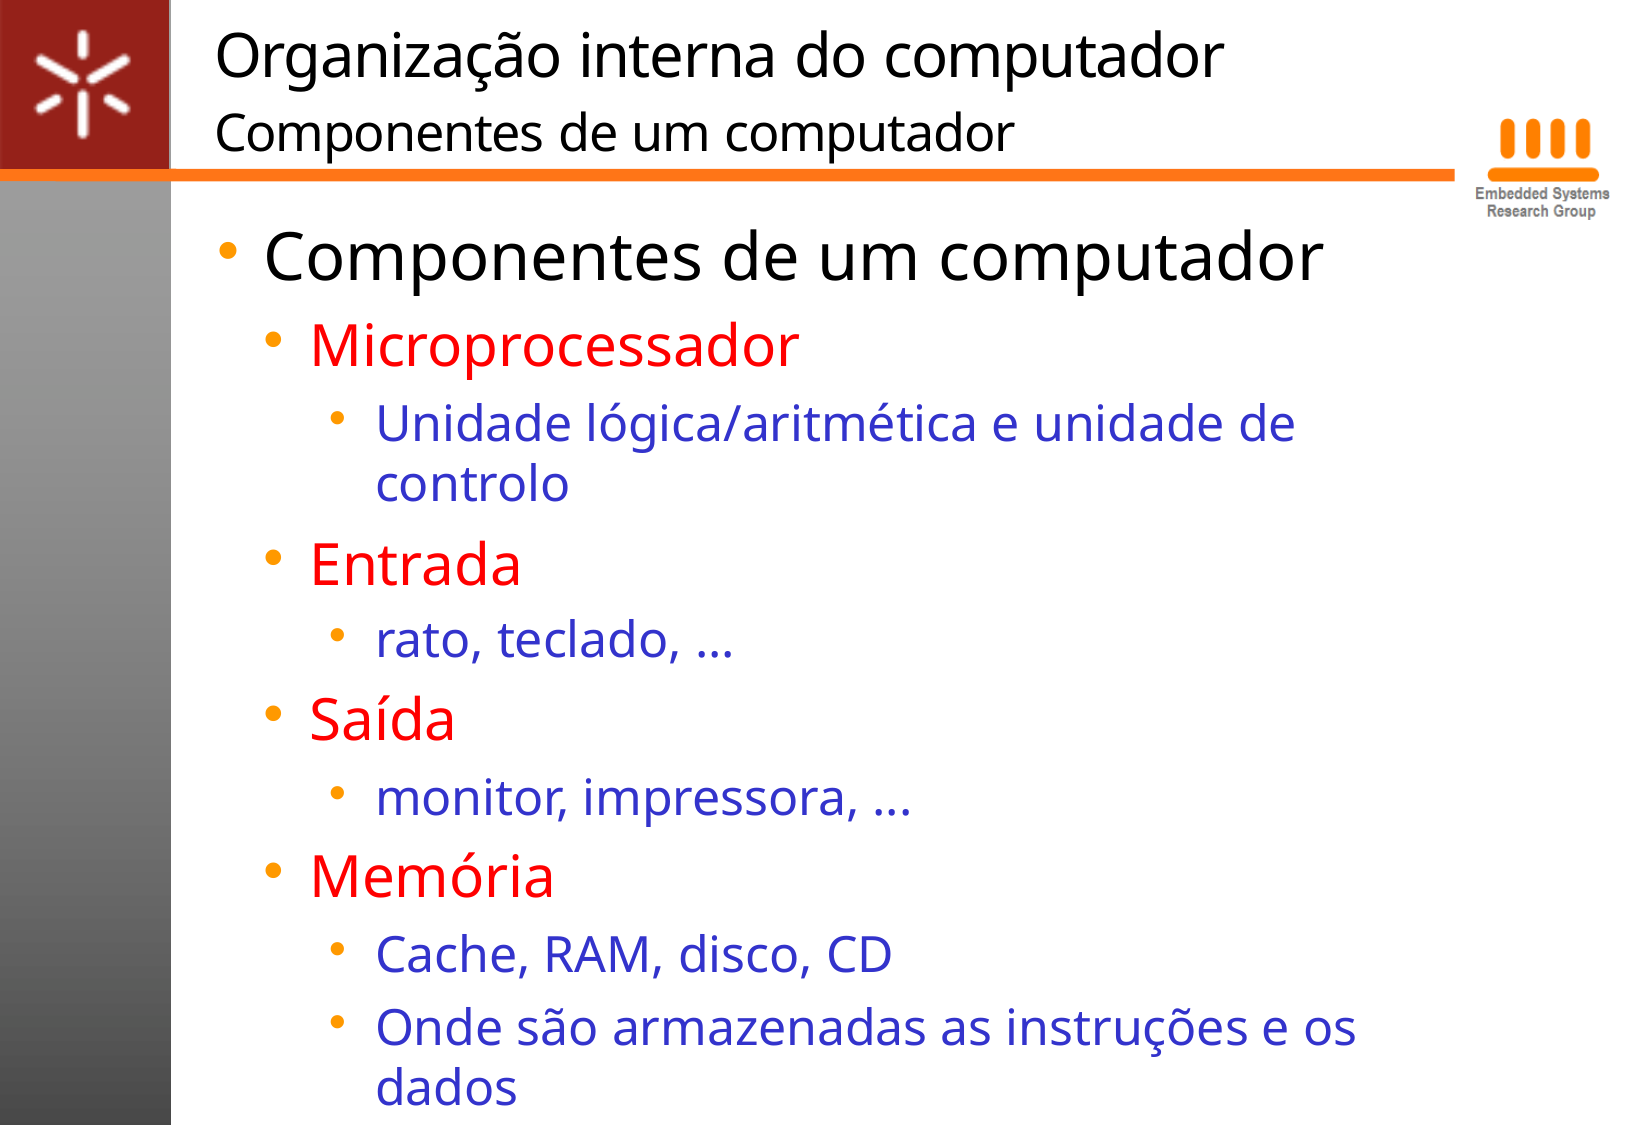

# Organização interna do computador Componentes de um computador
Componentes de um computador
Microprocessador
Unidade lógica/aritmética e unidade de controlo
Entrada
rato, teclado, ...
Saída
monitor, impressora, ...
Memória
Cache, RAM, disco, CD
Onde são armazenadas as instruções e os dados